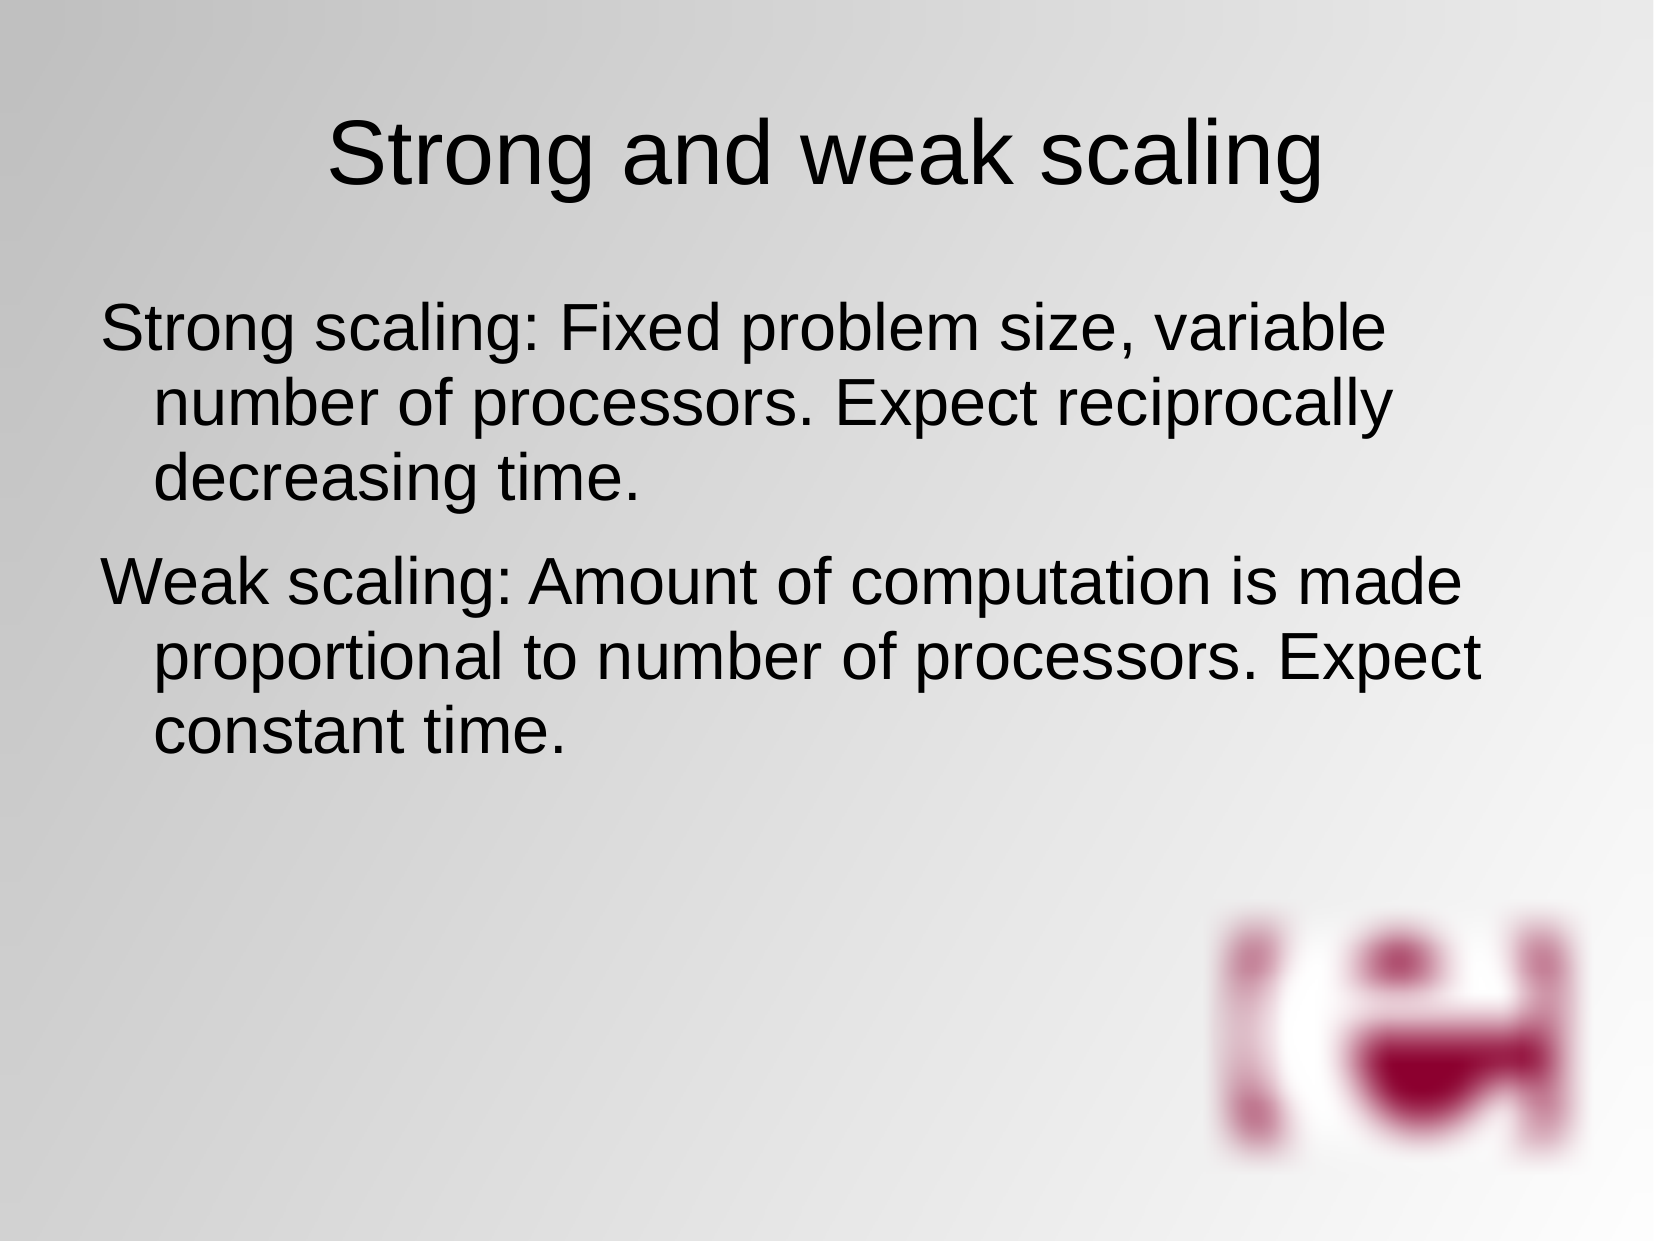

# Strong and weak scaling
Strong scaling: Fixed problem size, variable number of processors. Expect reciprocally decreasing time.
Weak scaling: Amount of computation is made proportional to number of processors. Expect constant time.